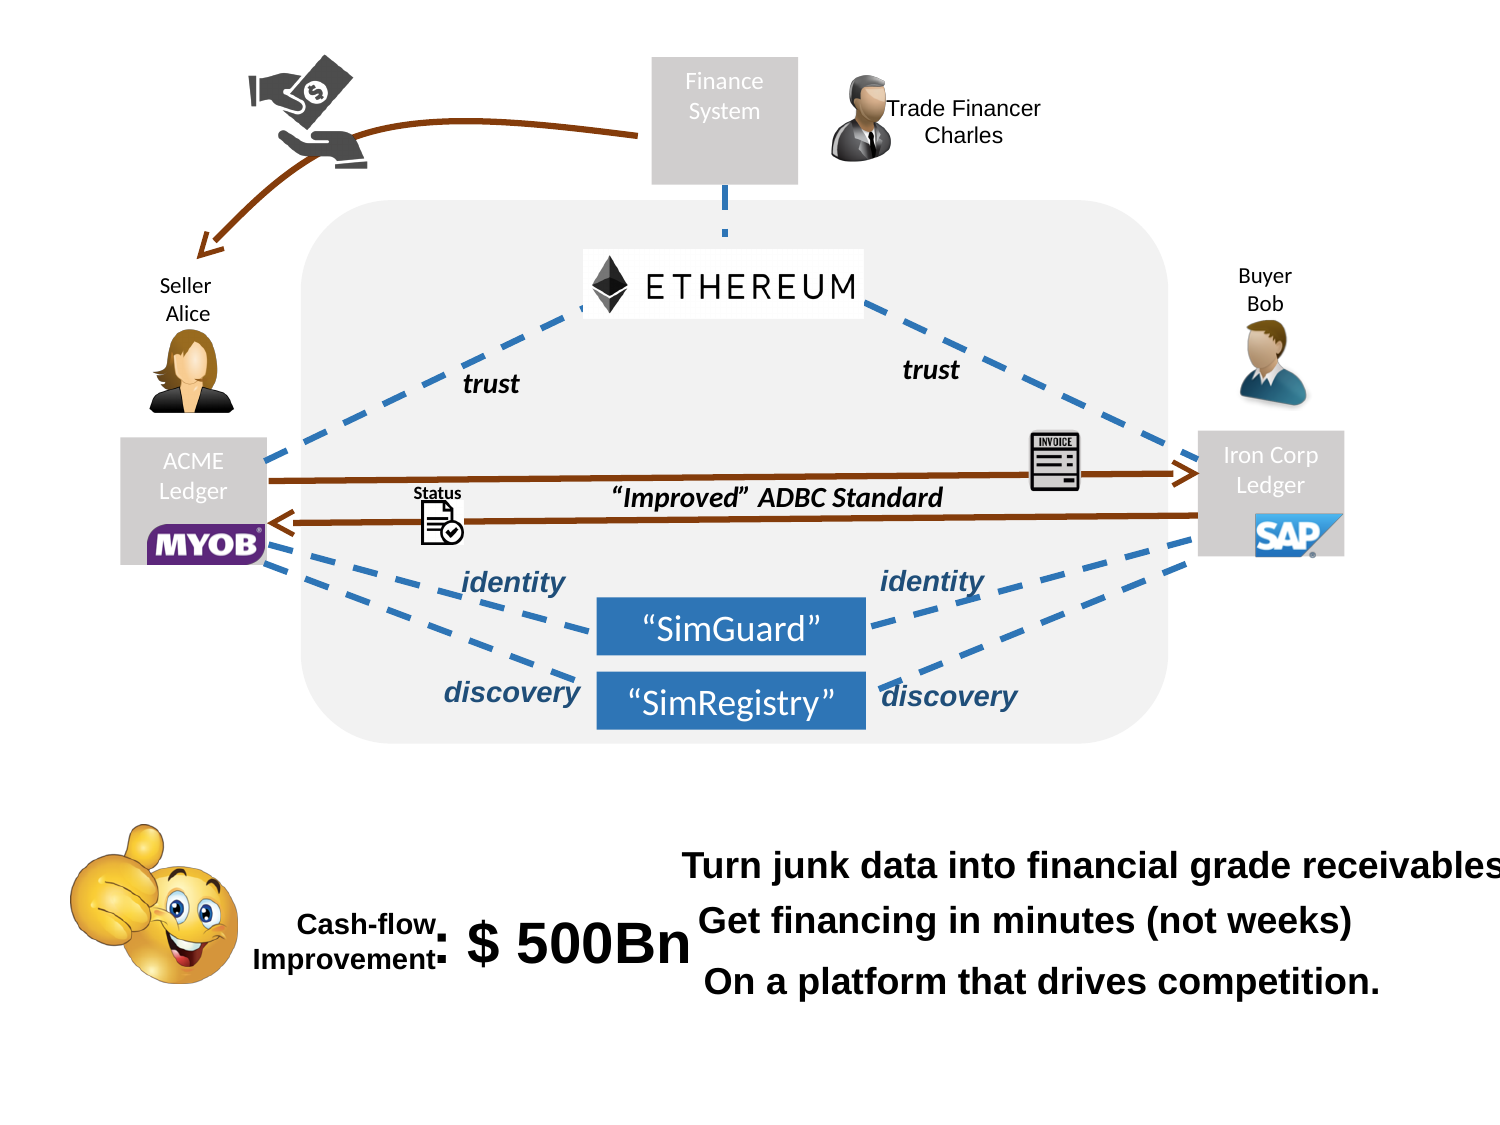

Finance
System
Trade Financer
Charles
Buyer
Bob
Seller
Alice
trust
trust
Iron Corp
Ledger
ACME Ledger
“Improved” ADBC Standard
Status
identity
identity
“SimGuard”
discovery
discovery
“SimRegistry”
Cash-flow
Improvement
: $ 500Bn
Turn junk data into financial grade receivables
Get financing in minutes (not weeks)
On a platform that drives competition.